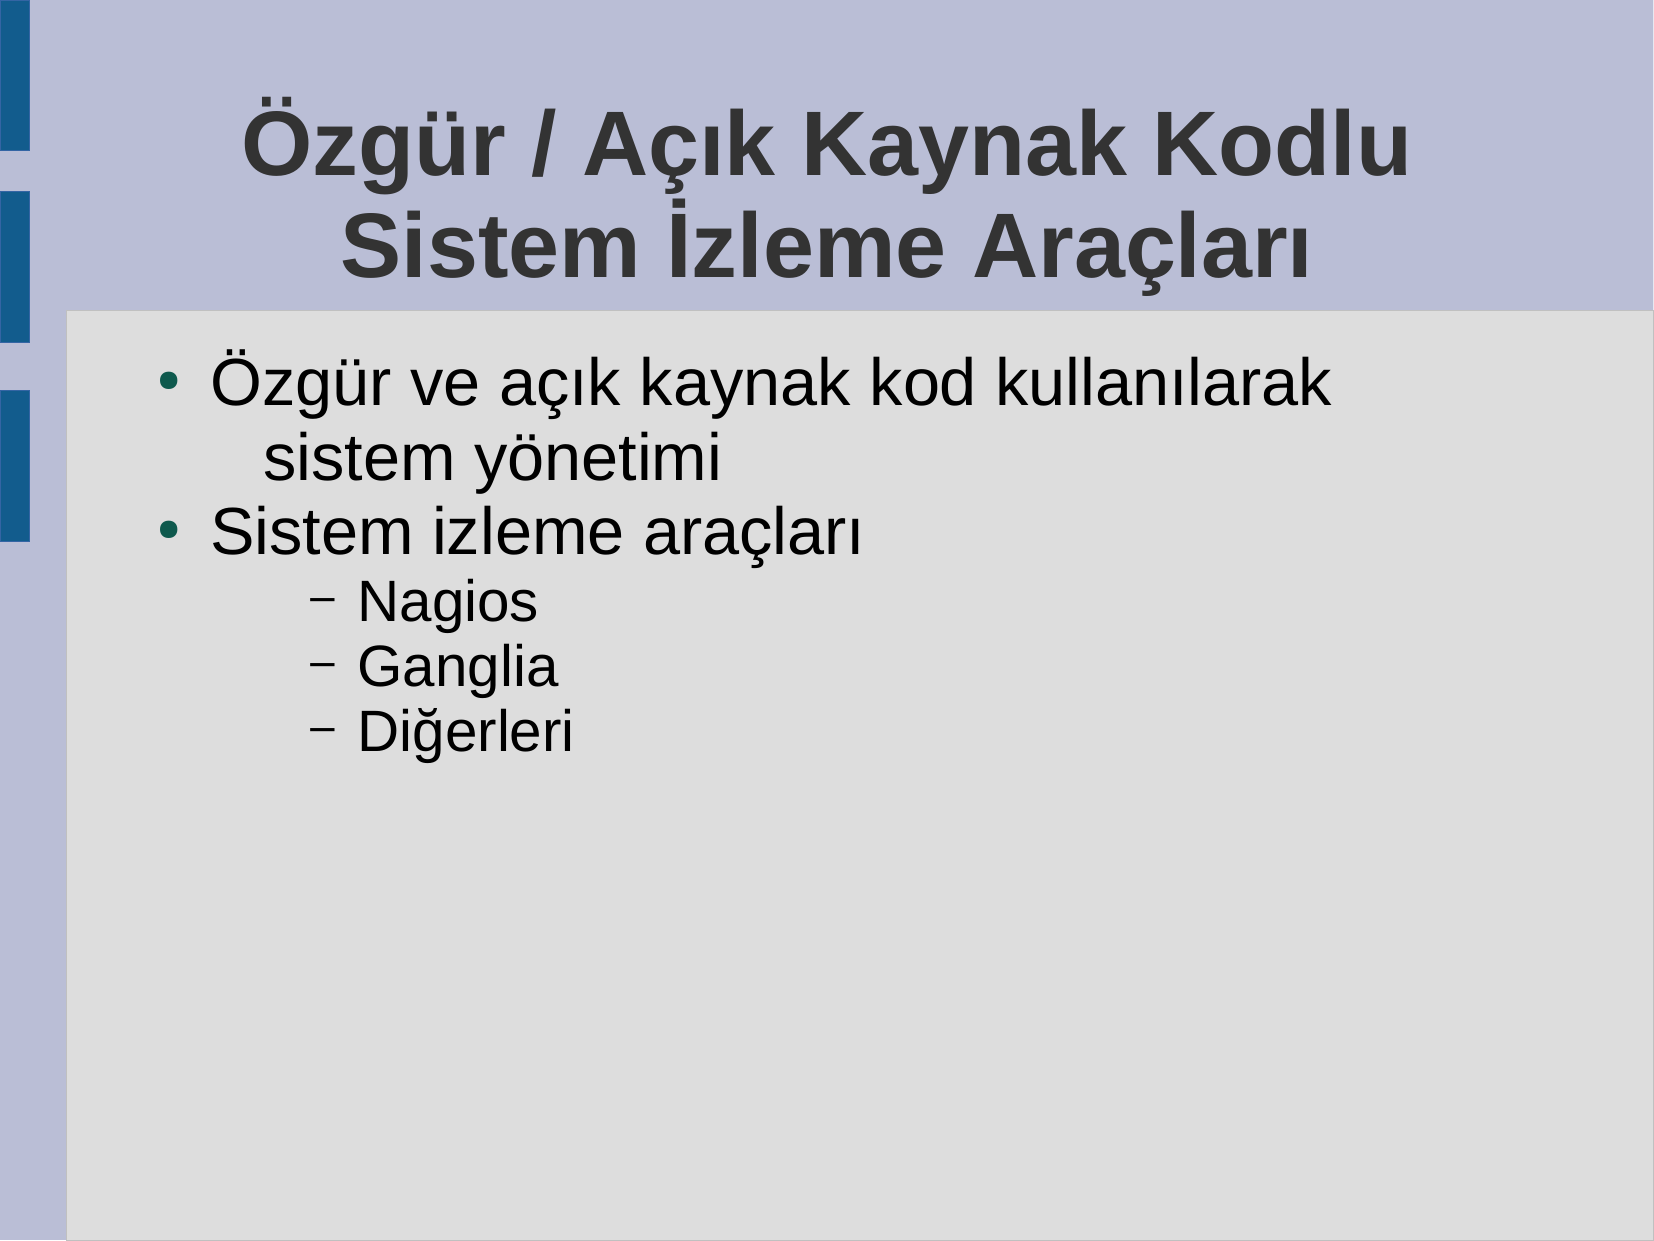

# Özgür / Açık Kaynak Kodlu Sistem İzleme Araçları
Özgür ve açık kaynak kod kullanılarak sistem yönetimi
Sistem izleme araçları
Nagios
Ganglia
Diğerleri